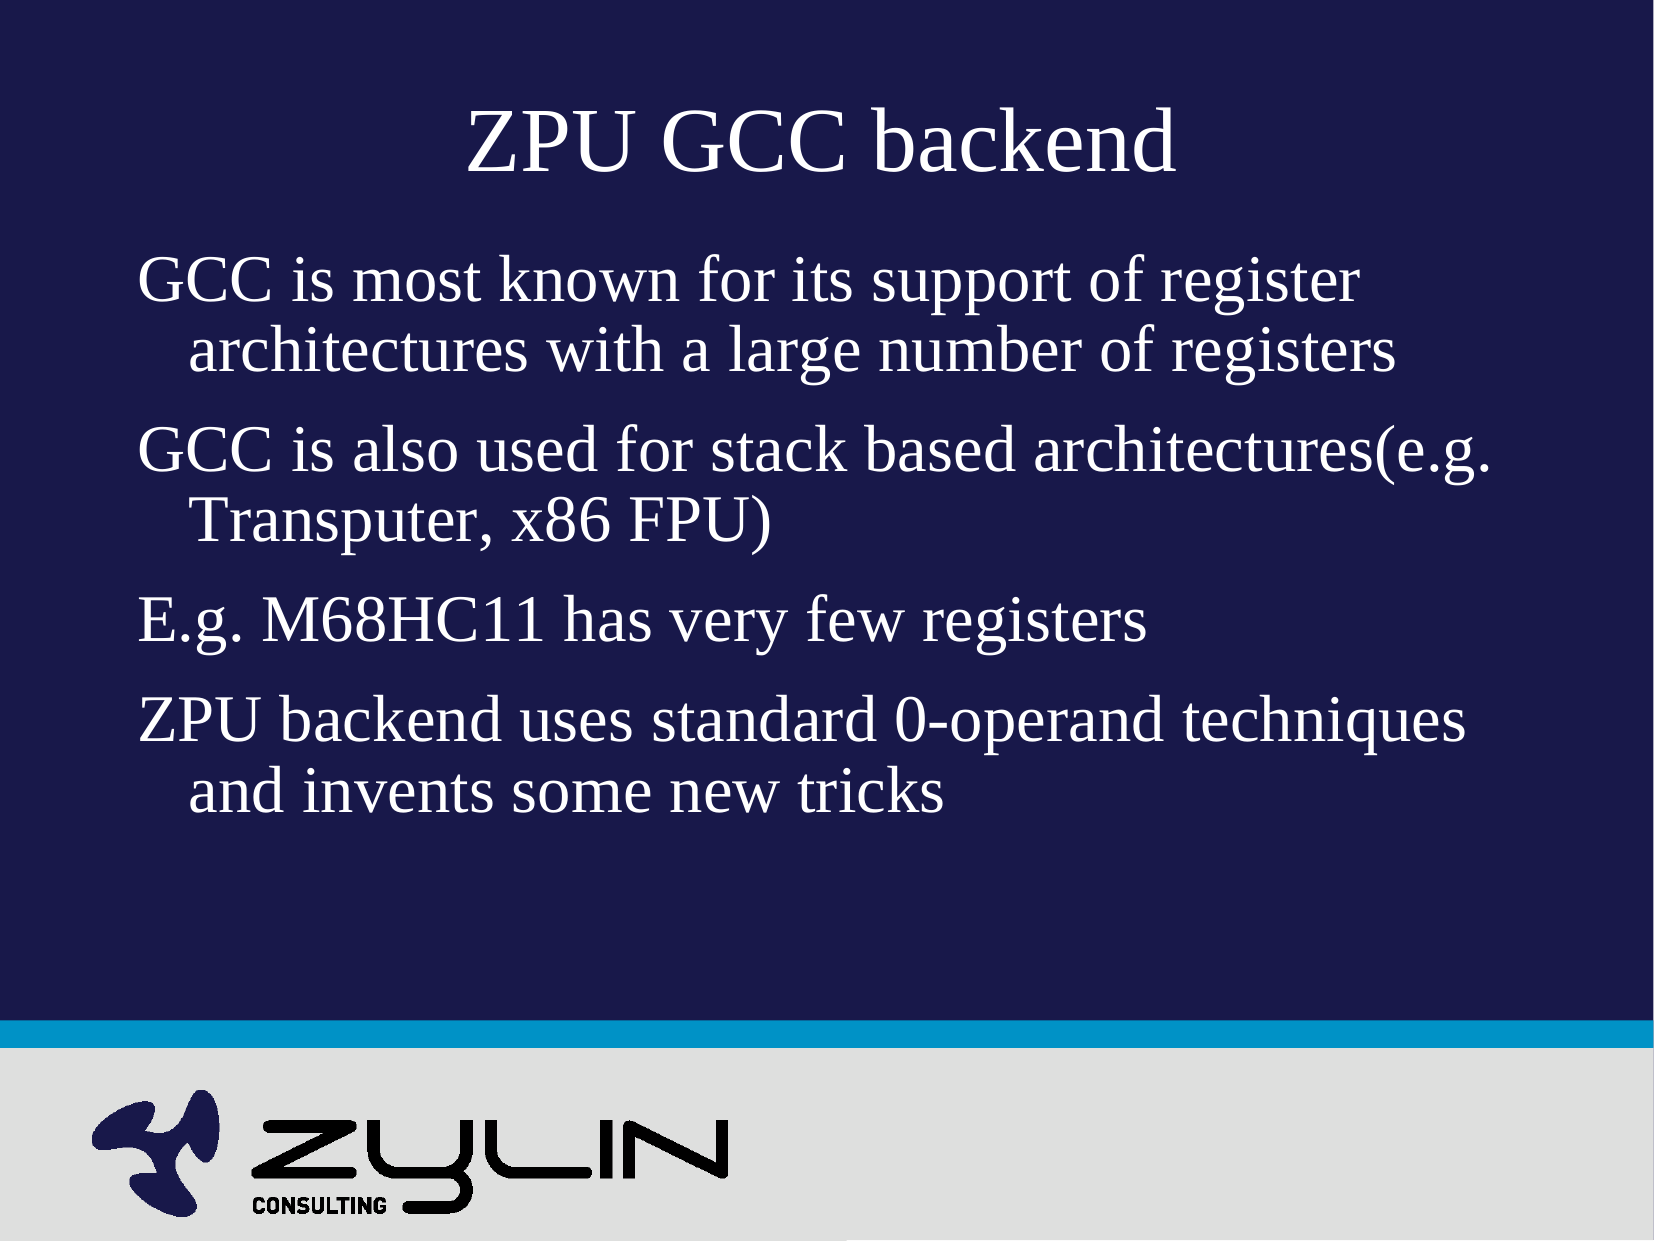

# ZPU GCC backend
GCC is most known for its support of register architectures with a large number of registers
GCC is also used for stack based architectures(e.g. Transputer, x86 FPU)
E.g. M68HC11 has very few registers
ZPU backend uses standard 0-operand techniques and invents some new tricks